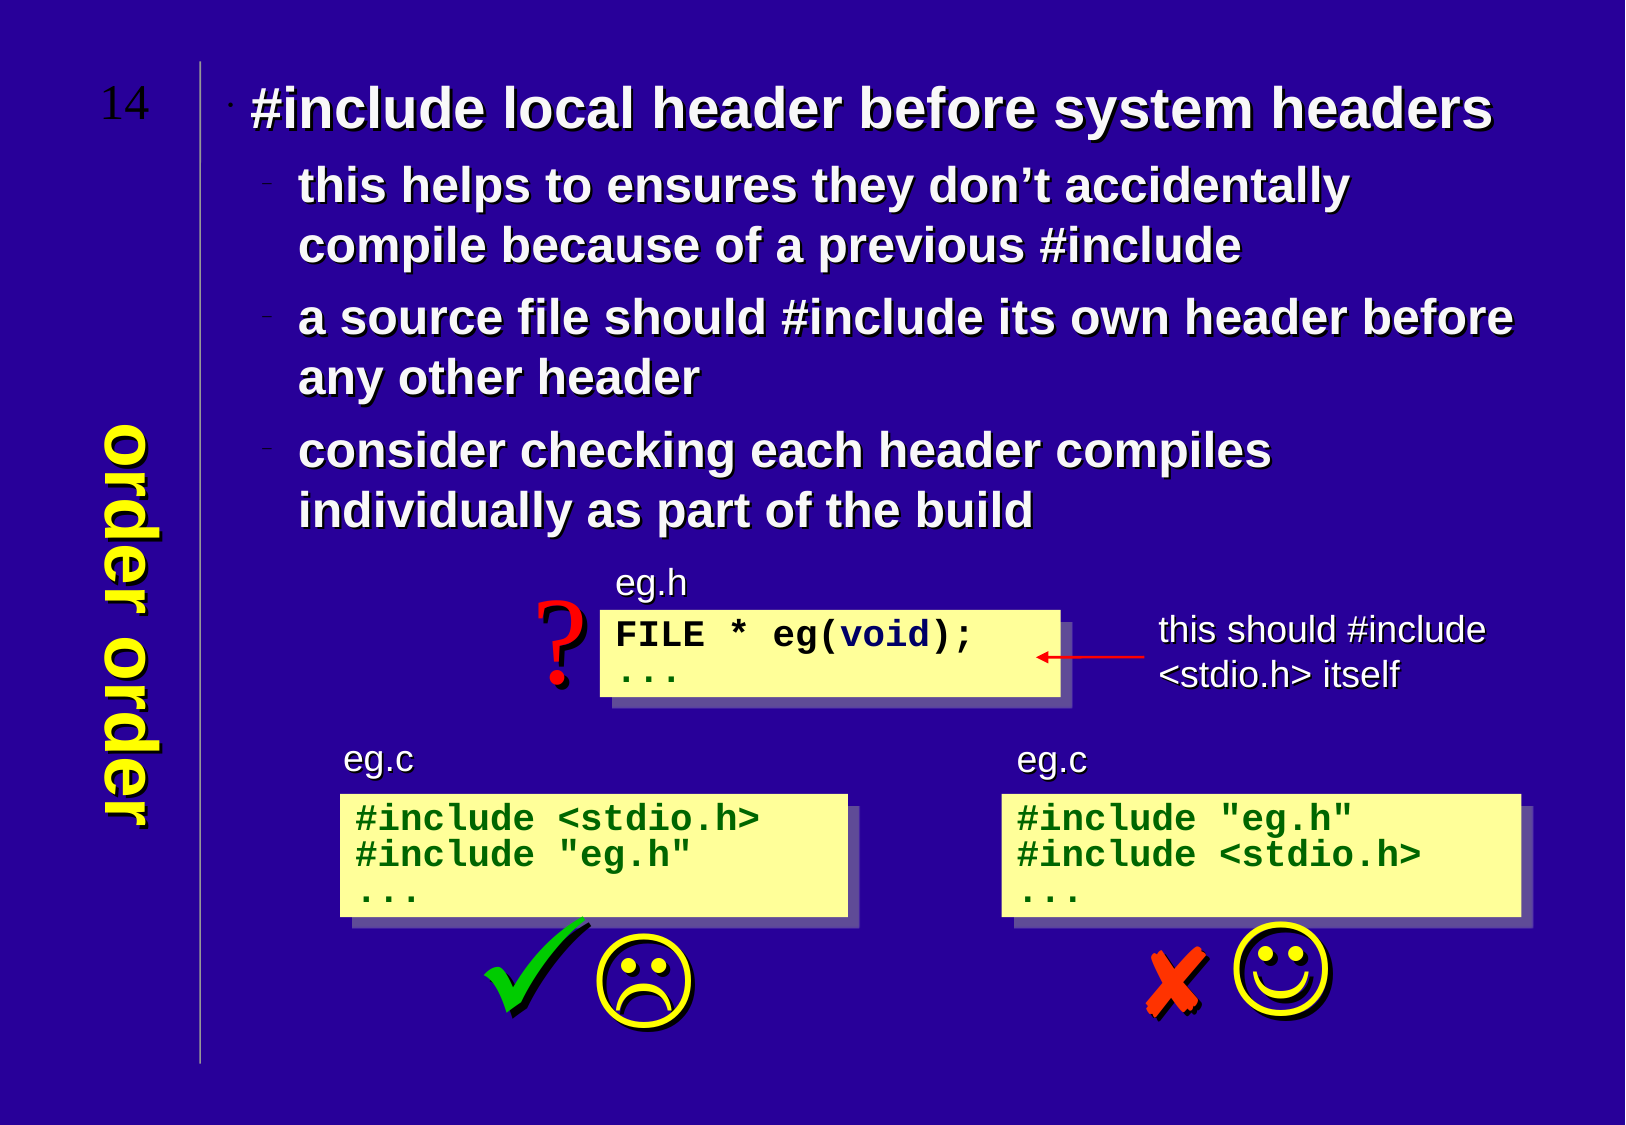

14
 #include local header before system headers
this helps to ensures they don’t accidentally compile because of a previous #include
a source file should #include its own header before any other header
consider checking each header compiles individually as part of the build
# order order
?
eg.h
this should #include
<stdio.h> itself
FILE * eg(void);
...
eg.c
eg.c
#include <stdio.h>
#include "eg.h"
...
#include "eg.h"
#include <stdio.h>
...



